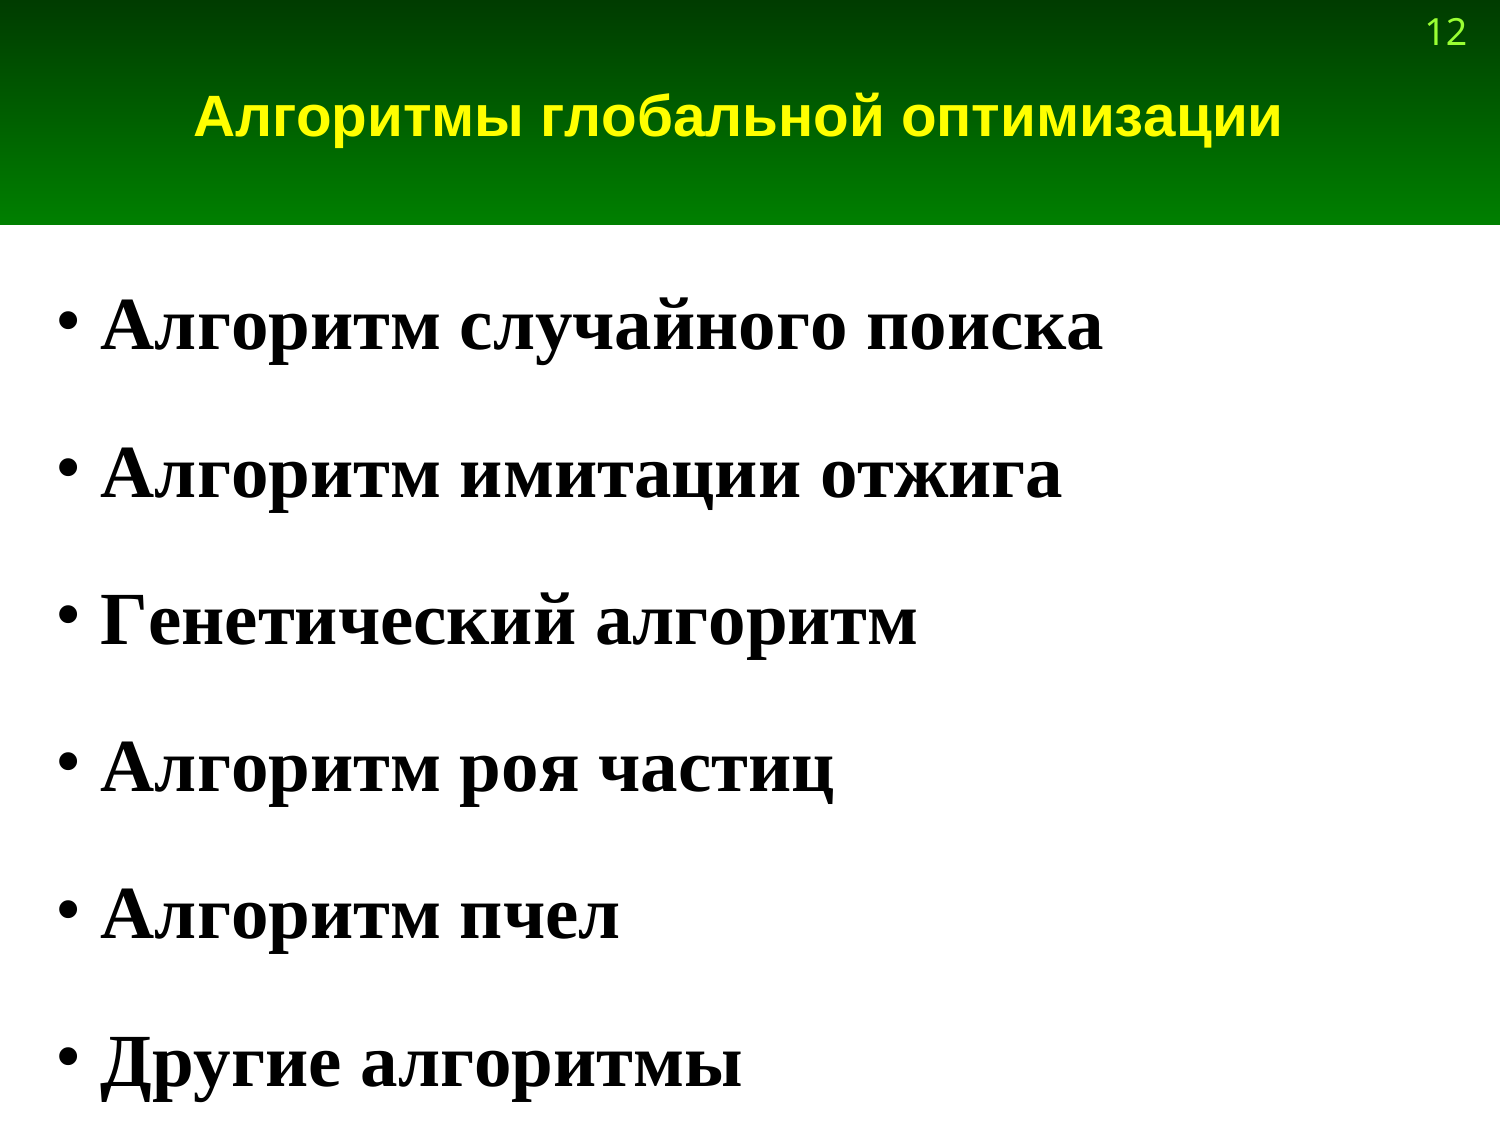

# Алгоритмы глобальной оптимизации
 Алгоритм случайного поиска
 Алгоритм имитации отжига
 Генетический алгоритм
 Алгоритм роя частиц
 Алгоритм пчел
 Другие алгоритмы